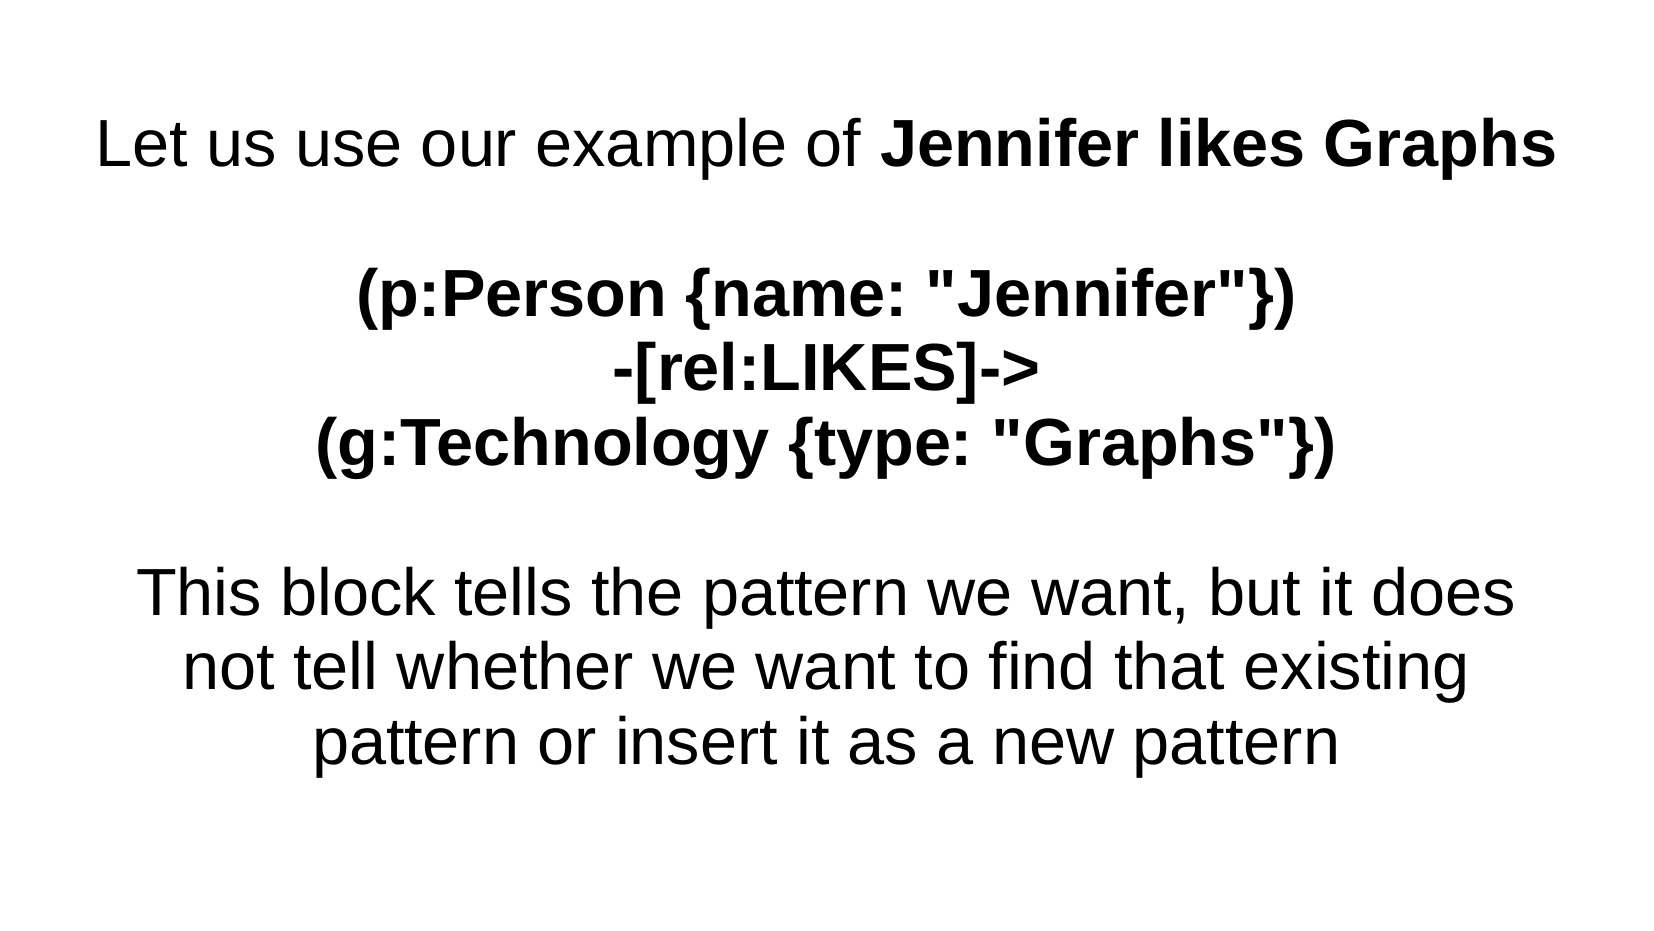

# Let us use our example of Jennifer likes Graphs
(p:Person {name: "Jennifer"})
-[rel:LIKES]->
(g:Technology {type: "Graphs"})
This block tells the pattern we want, but it does not tell whether we want to find that existing pattern or insert it as a new pattern